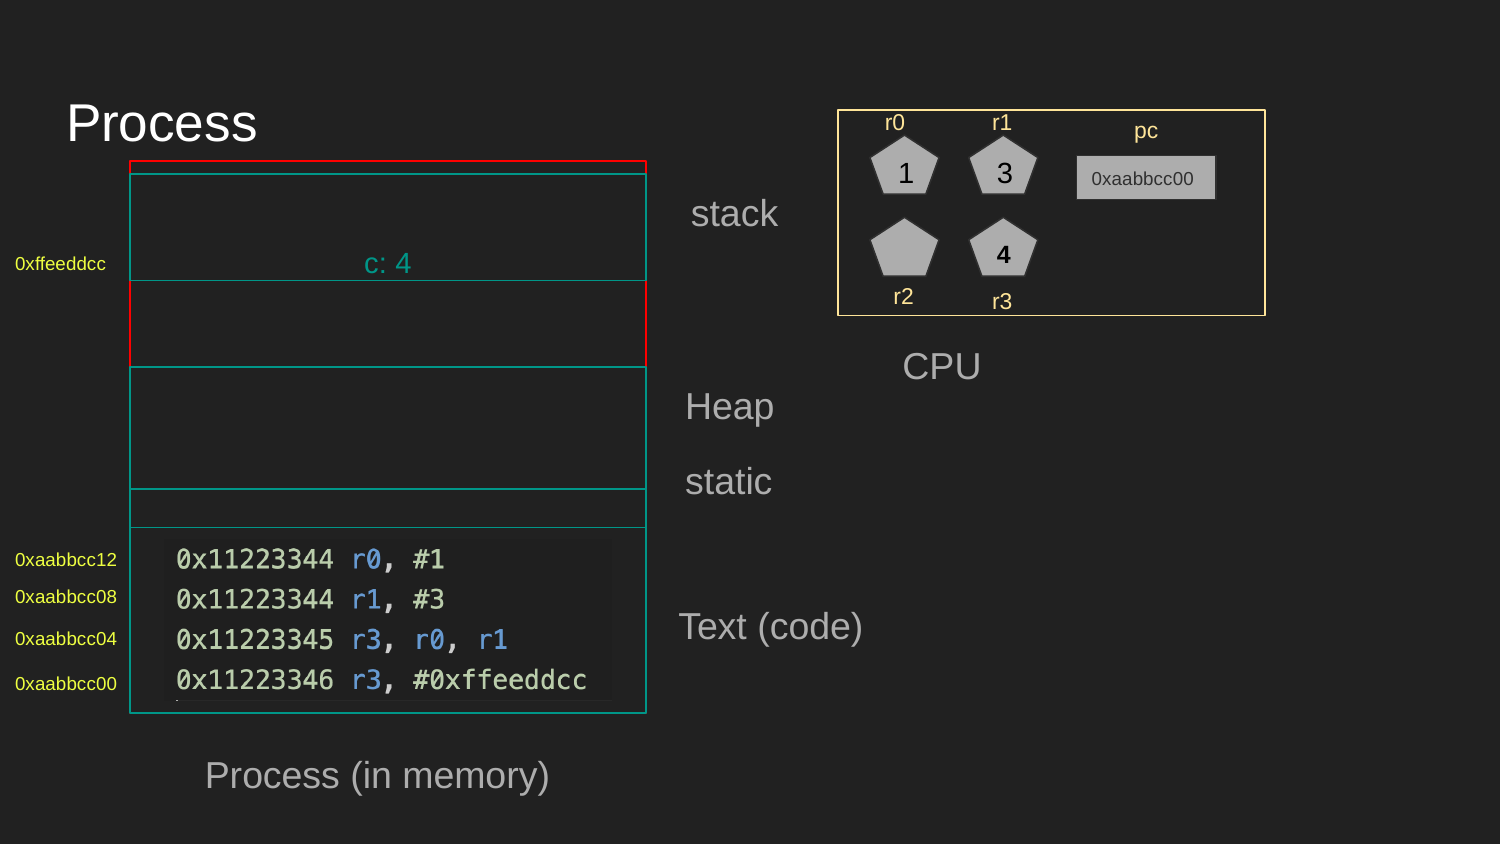

# Process
r0
r1
pc
1
3
0xaabbcc00
c: 4
stack
4
0xffeeddcc
r2
r3
CPU
Heap
static
0xaabbcc12
0xaabbcc08
Text (code)
0xaabbcc04
0xaabbcc00
Process (in memory)